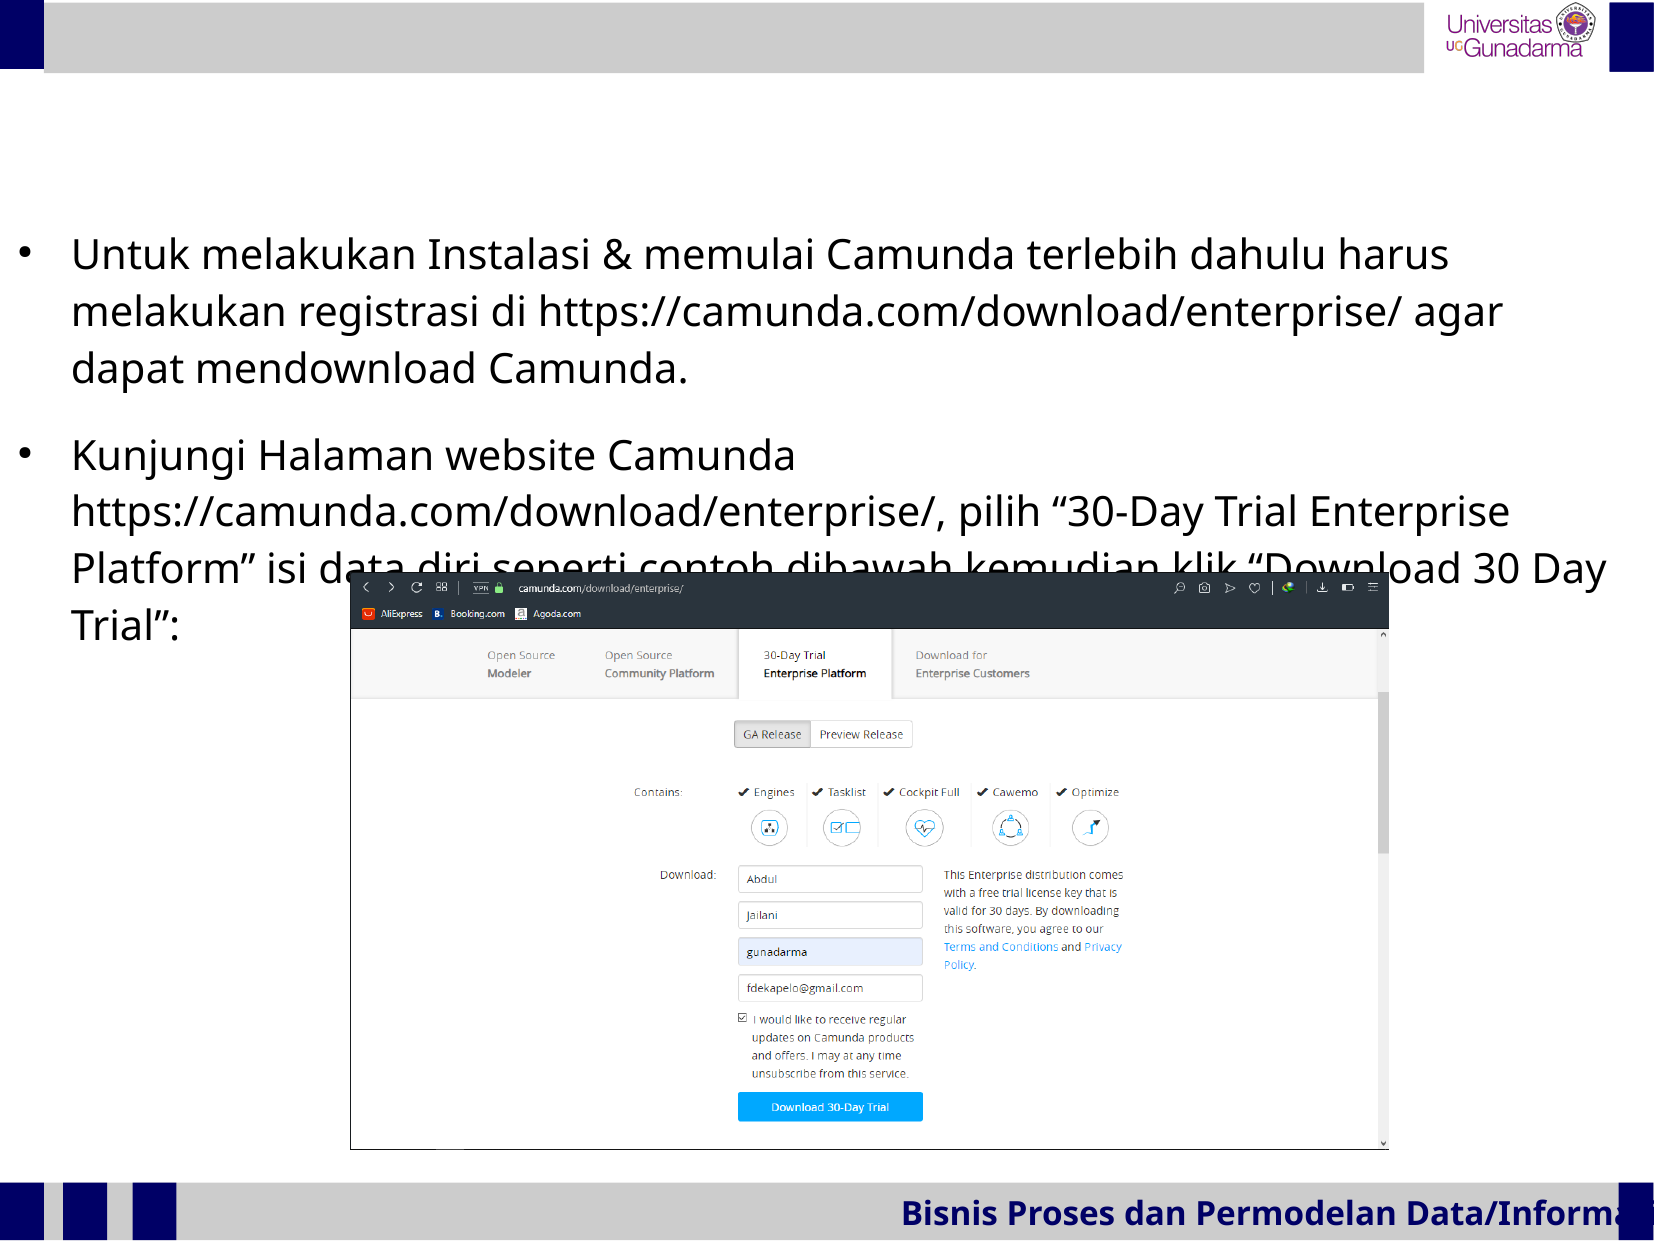

#
Untuk melakukan Instalasi & memulai Camunda terlebih dahulu harus melakukan registrasi di https://camunda.com/download/enterprise/ agar dapat mendownload Camunda.
Kunjungi Halaman website Camunda https://camunda.com/download/enterprise/, pilih “30-Day Trial Enterprise Platform” isi data diri seperti contoh dibawah kemudian klik “Download 30 Day Trial”: